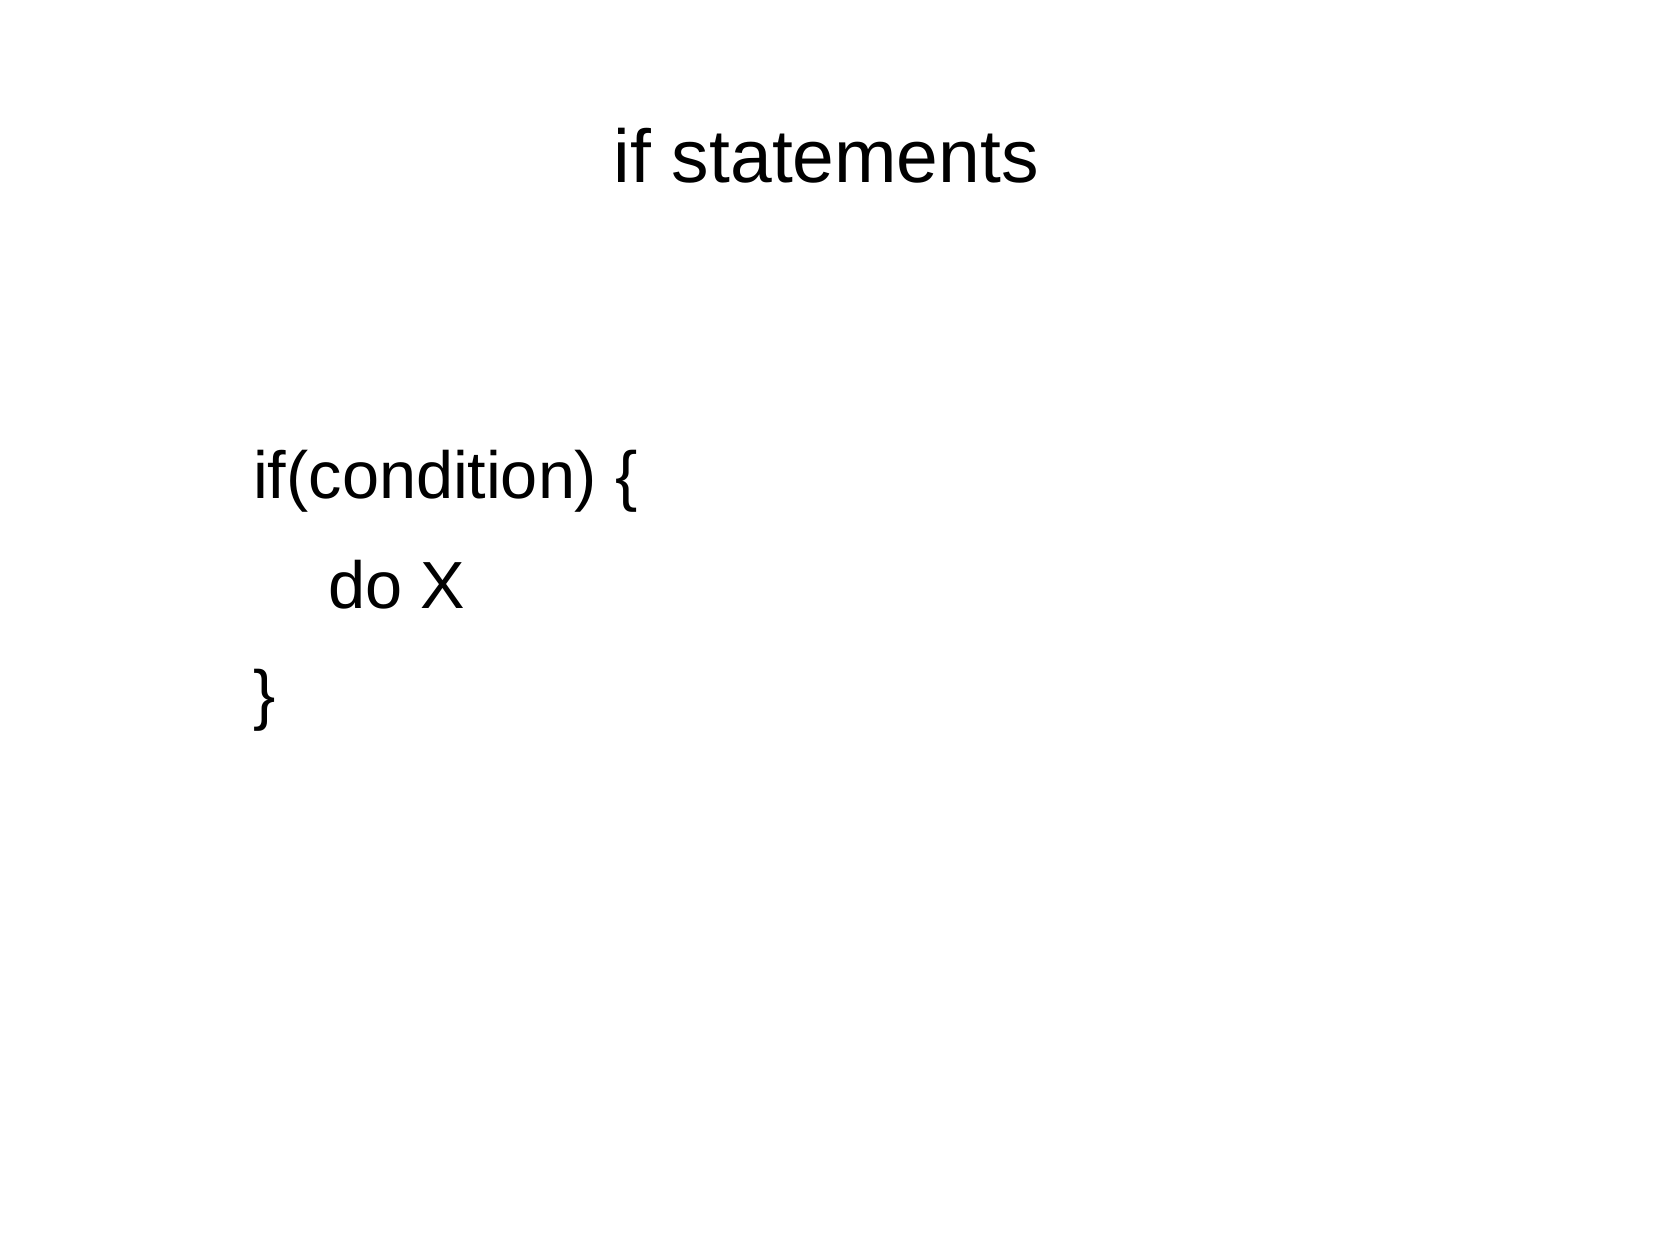

# if statements
	if(condition) {
		do X
	}